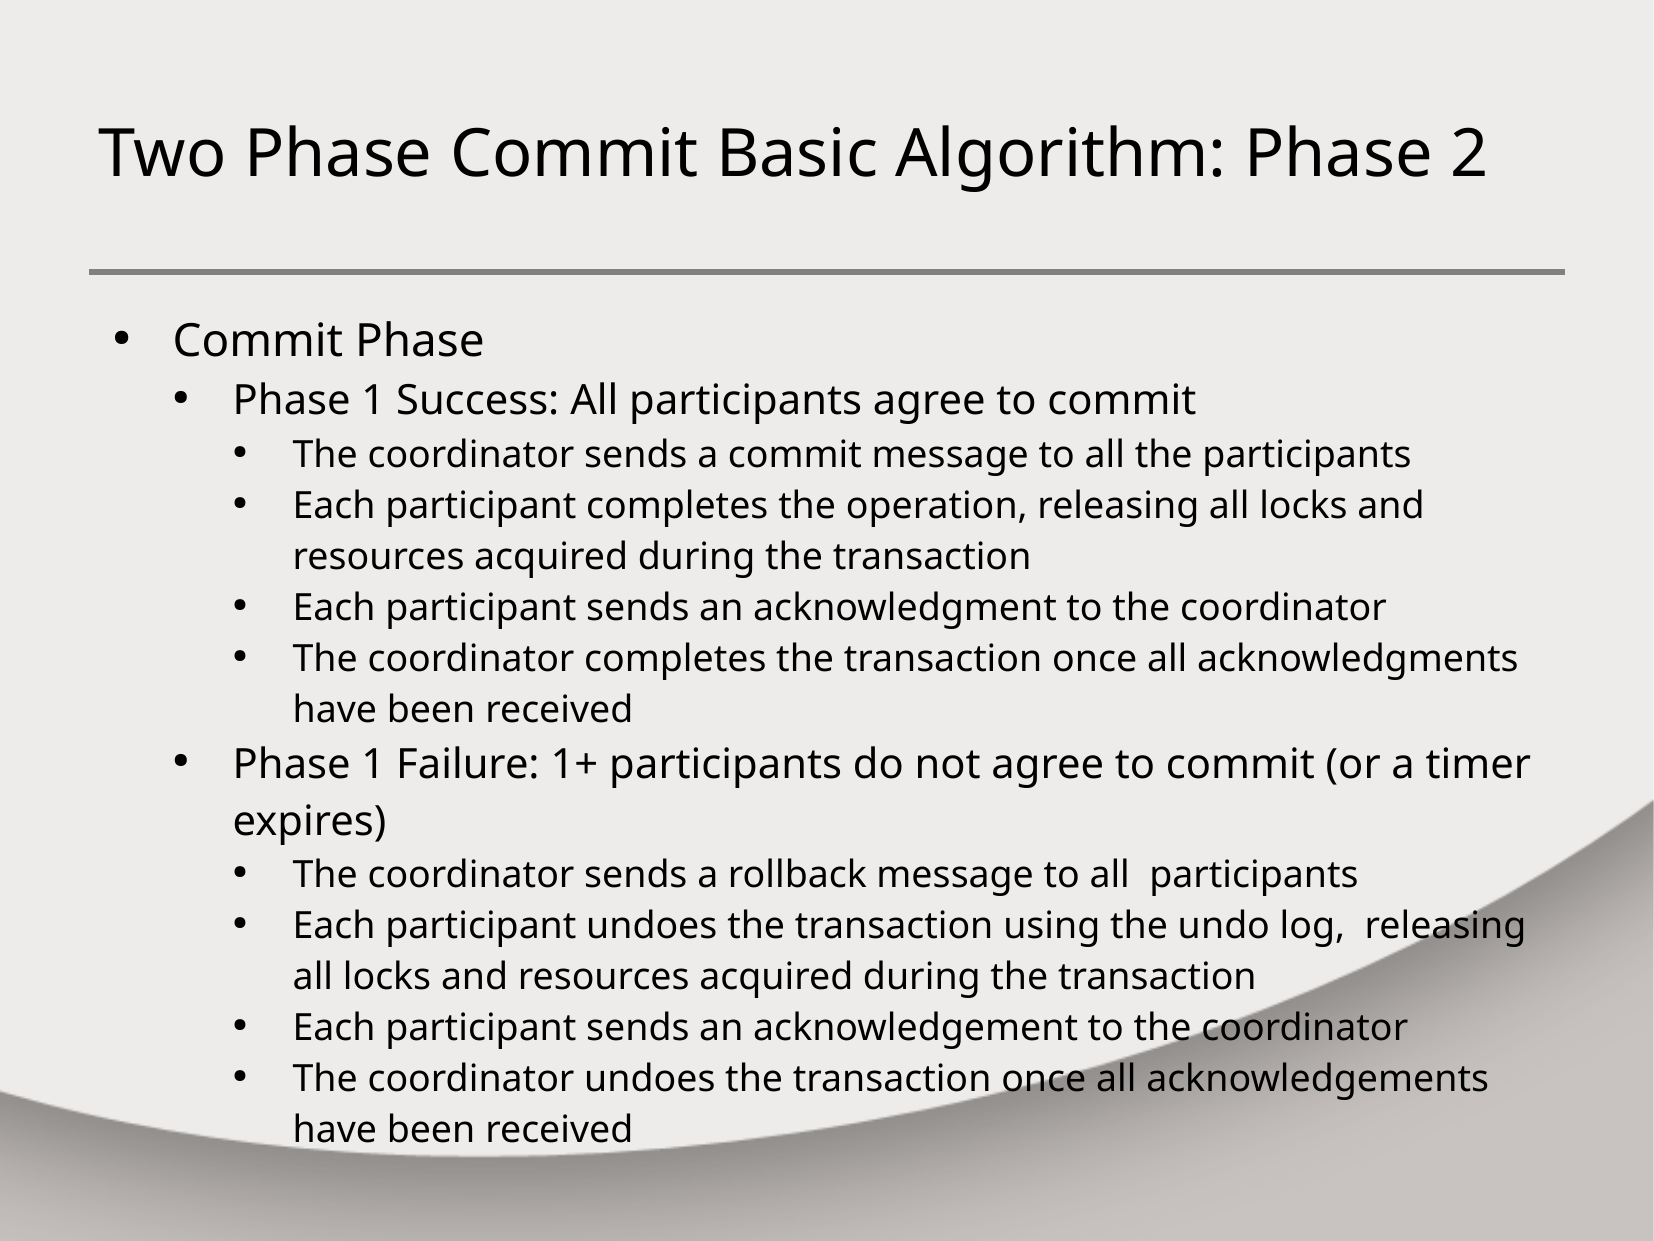

# Two Phase Commit Basic Algorithm: Phase 2
Commit Phase
Phase 1 Success: All participants agree to commit
The coordinator sends a commit message to all the participants
Each participant completes the operation, releasing all locks and resources acquired during the transaction
Each participant sends an acknowledgment to the coordinator
The coordinator completes the transaction once all acknowledgments have been received
Phase 1 Failure: 1+ participants do not agree to commit (or a timer expires)
The coordinator sends a rollback message to all participants
Each participant undoes the transaction using the undo log, releasing all locks and resources acquired during the transaction
Each participant sends an acknowledgement to the coordinator
The coordinator undoes the transaction once all acknowledgements have been received